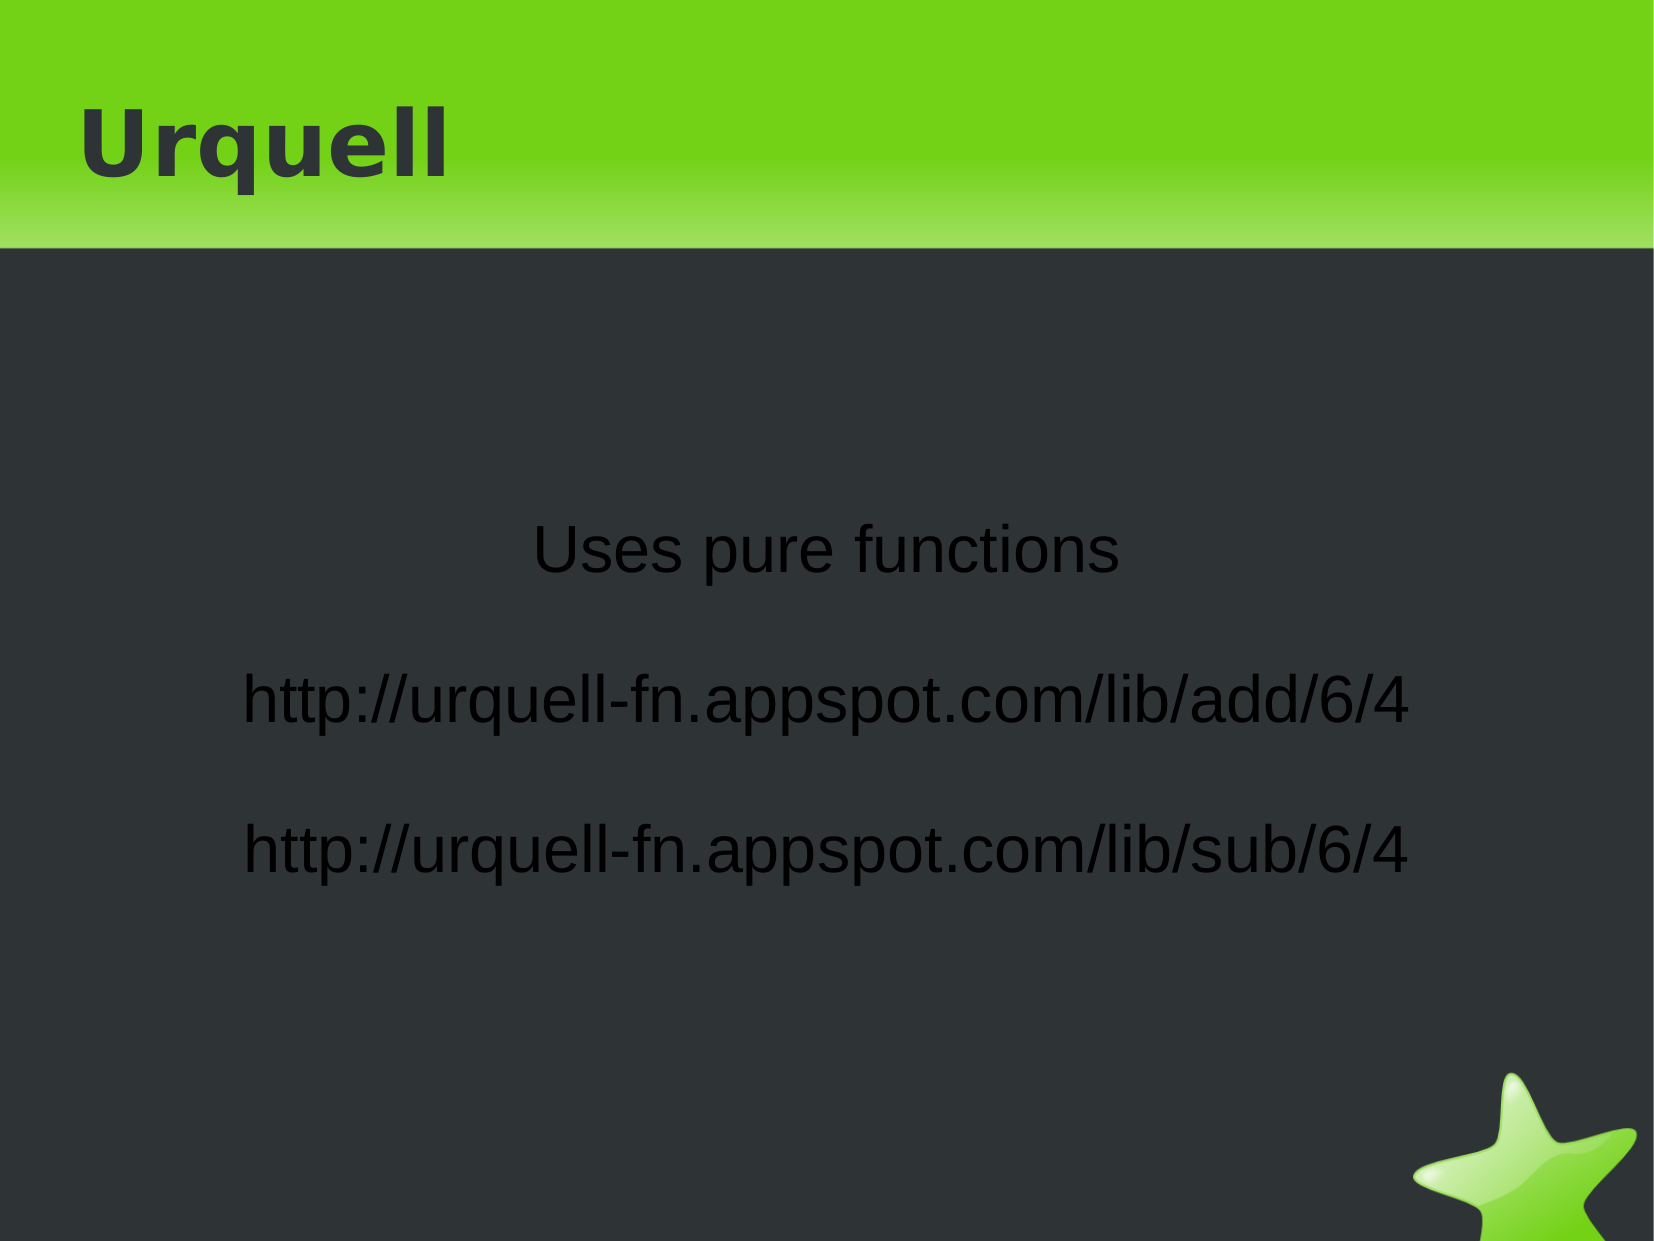

# Urquell
Uses pure functions
http://urquell-fn.appspot.com/lib/add/6/4
http://urquell-fn.appspot.com/lib/sub/6/4